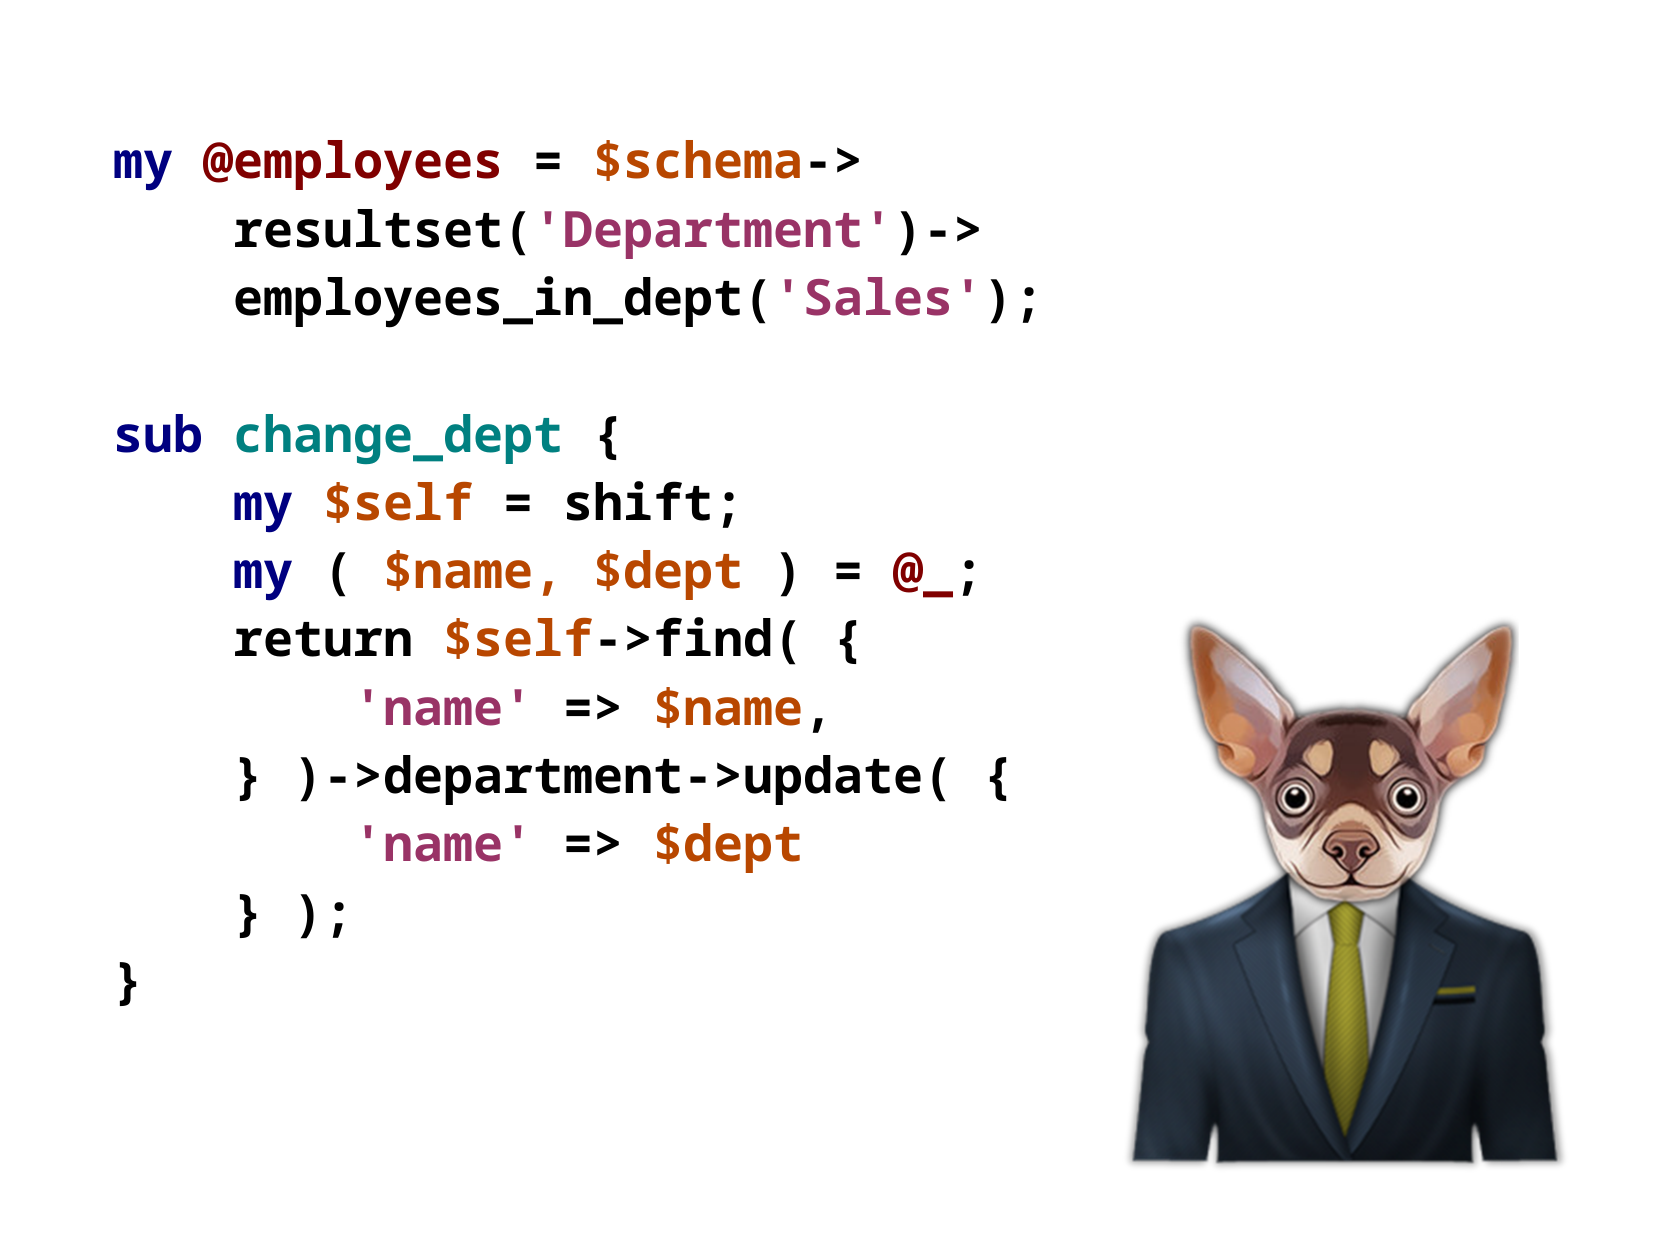

my @employees = $schema->
 resultset('Department')->
 employees_in_dept('Sales');
sub change_dept {
 my $self = shift;
 my ( $name, $dept ) = @_;
 return $self->find( {
 'name' => $name,
 } )->department->update( {
 'name' => $dept
 } );
}